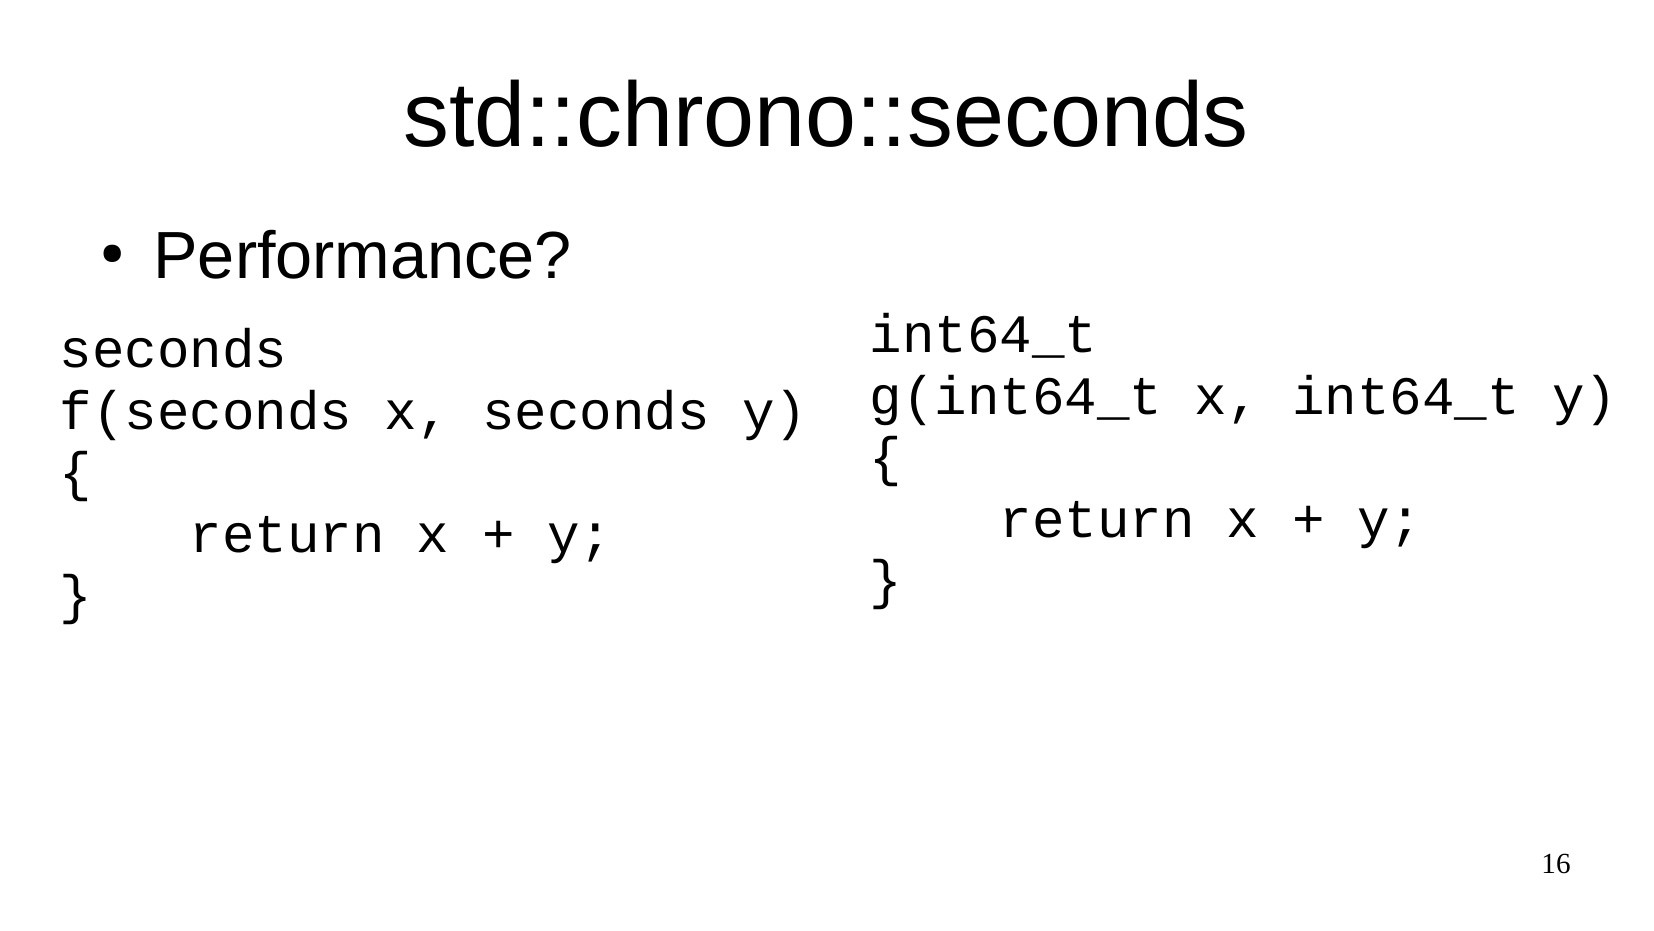

# std::chrono::seconds
Performance?
int64_t
g(int64_t x, int64_t y)
{
 return x + y;
}
seconds
f(seconds x, seconds y)
{
 return x + y;
}
16